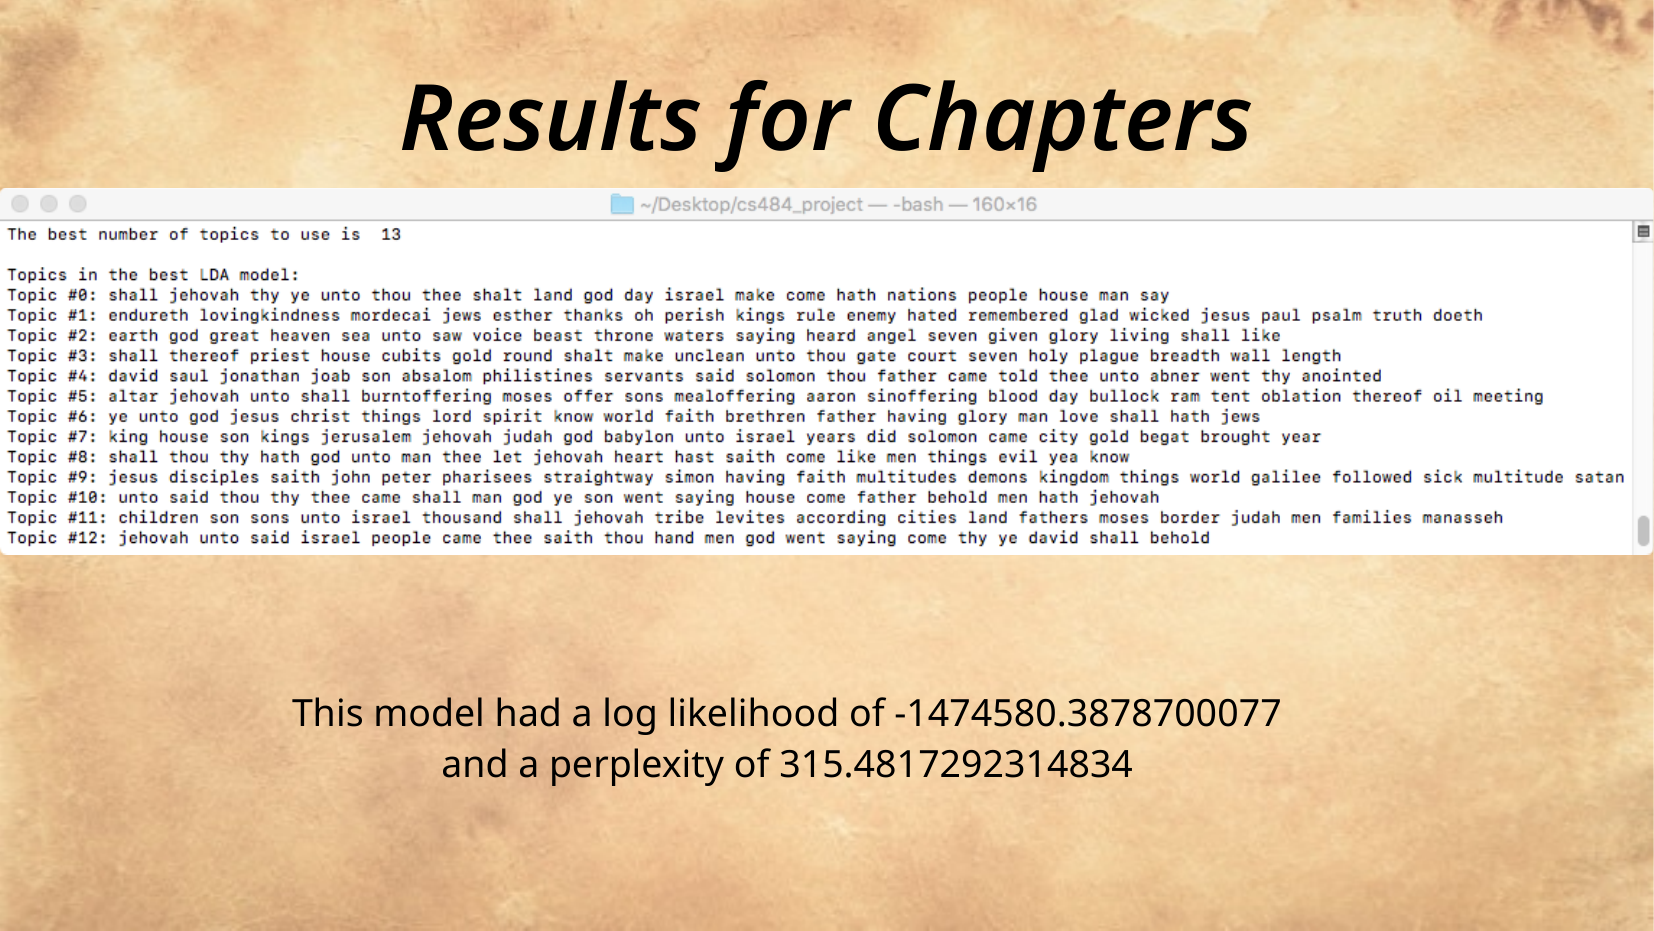

# Results for Chapters
This model had a log likelihood of -1474580.3878700077
and a perplexity of 315.4817292314834